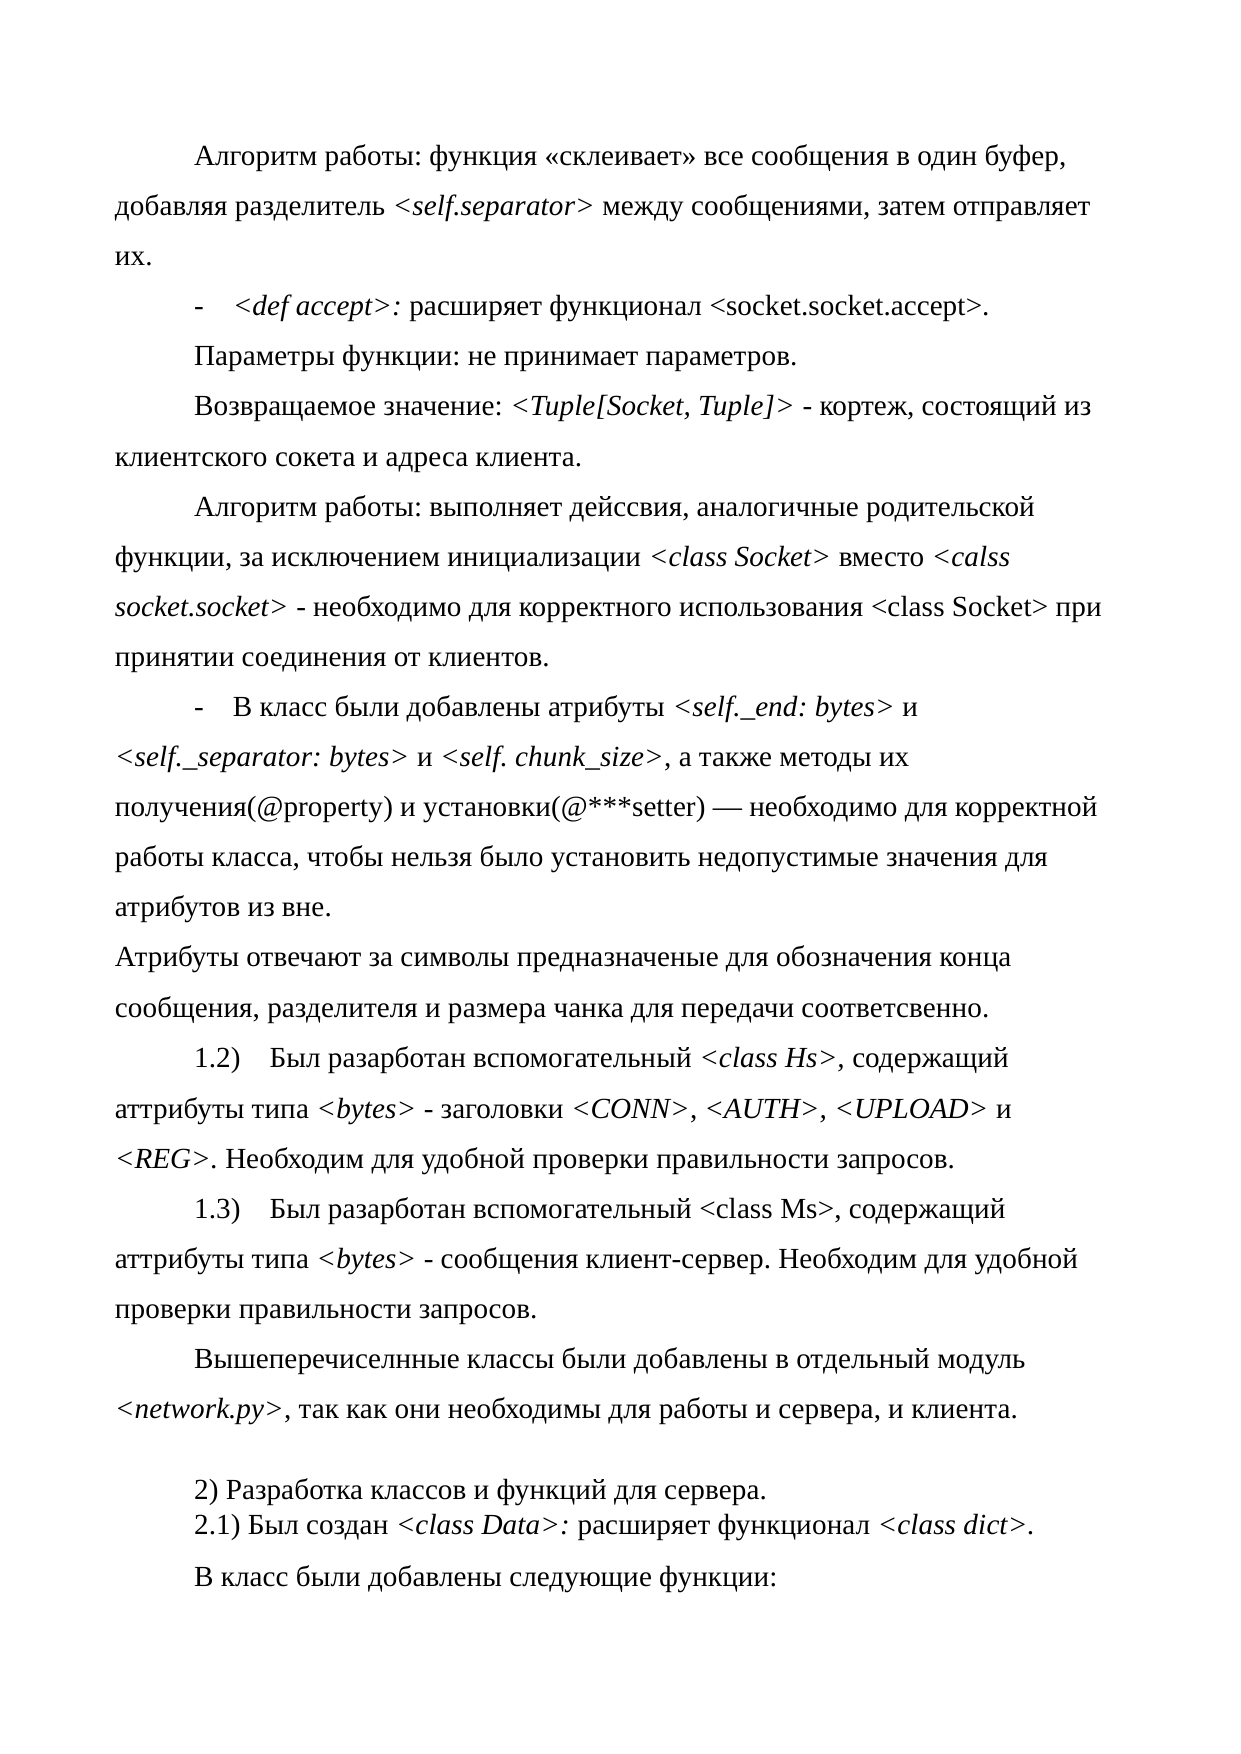

Алгоритм работы: функция «склеивает» все сообщения в один буфер, добавляя разделитель <self.separator> между сообщениями, затем отправляет их.
- <def accept>: расширяет функционал <socket.socket.accept>.
Параметры функции: не принимает параметров.
Возвращаемое значение: <Tuple[Socket, Tuple]> - кортеж, состоящий из клиентского сокета и адреса клиента.
Алгоритм работы: выполняет дейссвия, аналогичные родительской функции, за исключением инициализации <class Socket> вместо <calss socket.socket> - необходимо для корректного использования <class Socket> при принятии соединения от клиентов.
- В класс были добавлены атрибуты <self._end: bytes> и <self._separator: bytes> и <self. chunk_size>, а также методы их получения(@property) и установки(@***setter) — необходимо для корректной работы класса, чтобы нельзя было установить недопустимые значения для атрибутов из вне.
Атрибуты отвечают за символы предназначеные для обозначения конца сообщения, разделителя и размера чанка для передачи соответсвенно.
1.2) Был разарботан вспомогательный <class Hs>, содержащий аттрибуты типа <bytes> - заголовки <CONN>, <AUTH>, <UPLOAD> и <REG>. Необходим для удобной проверки правильности запросов.
1.3) Был разарботан вспомогательный <class Ms>, содержащий аттрибуты типа <bytes> - сообщения клиент-сервер. Необходим для удобной проверки правильности запросов.
Вышеперечиселнные классы были добавлены в отдельный модуль <network.py>, так как они необходимы для работы и сервера, и клиента.
2) Разработка классов и функций для сервера.
2.1) Был создан <class Data>: расширяет функционал <class dict>.
В класс были добавлены следующие функции: